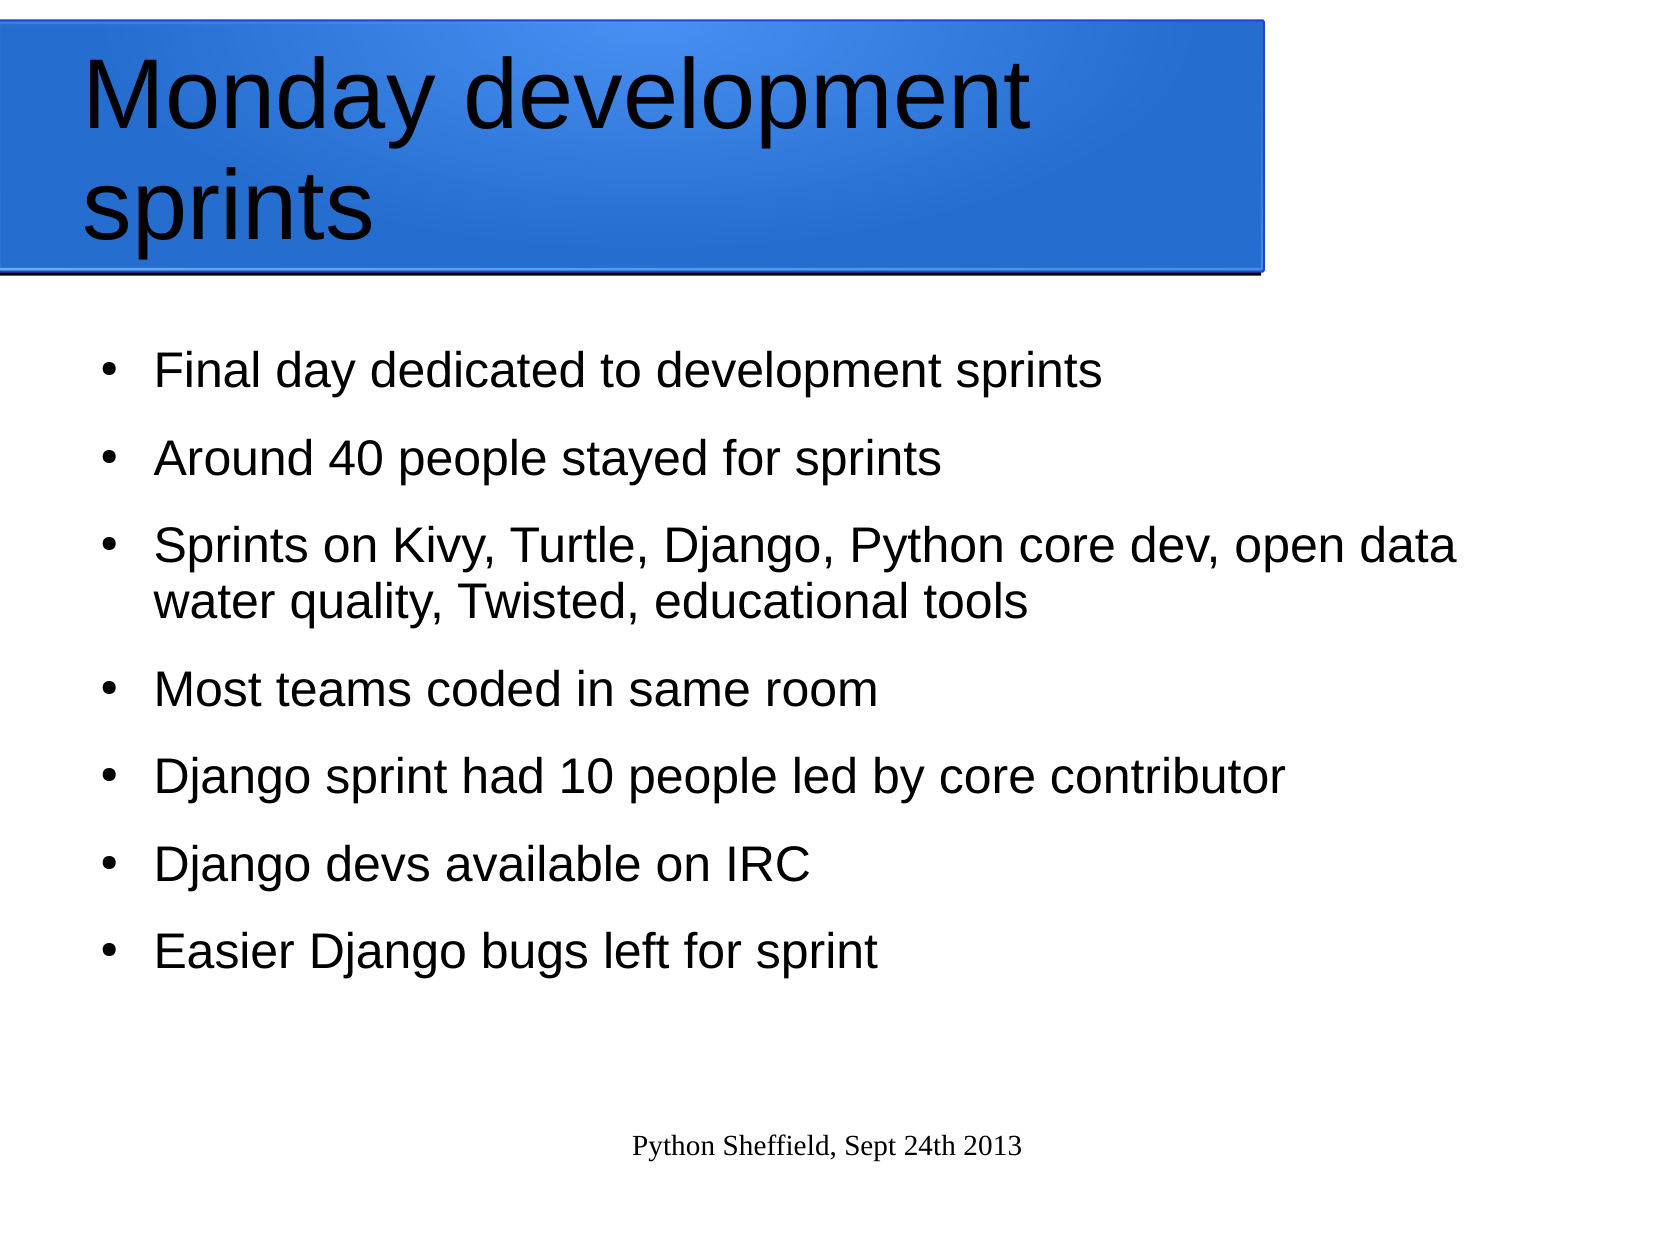

# Monday development sprints
Final day dedicated to development sprints
Around 40 people stayed for sprints
Sprints on Kivy, Turtle, Django, Python core dev, open data water quality, Twisted, educational tools
Most teams coded in same room
Django sprint had 10 people led by core contributor
Django devs available on IRC
Easier Django bugs left for sprint
Python Sheffield, Sept 24th 2013